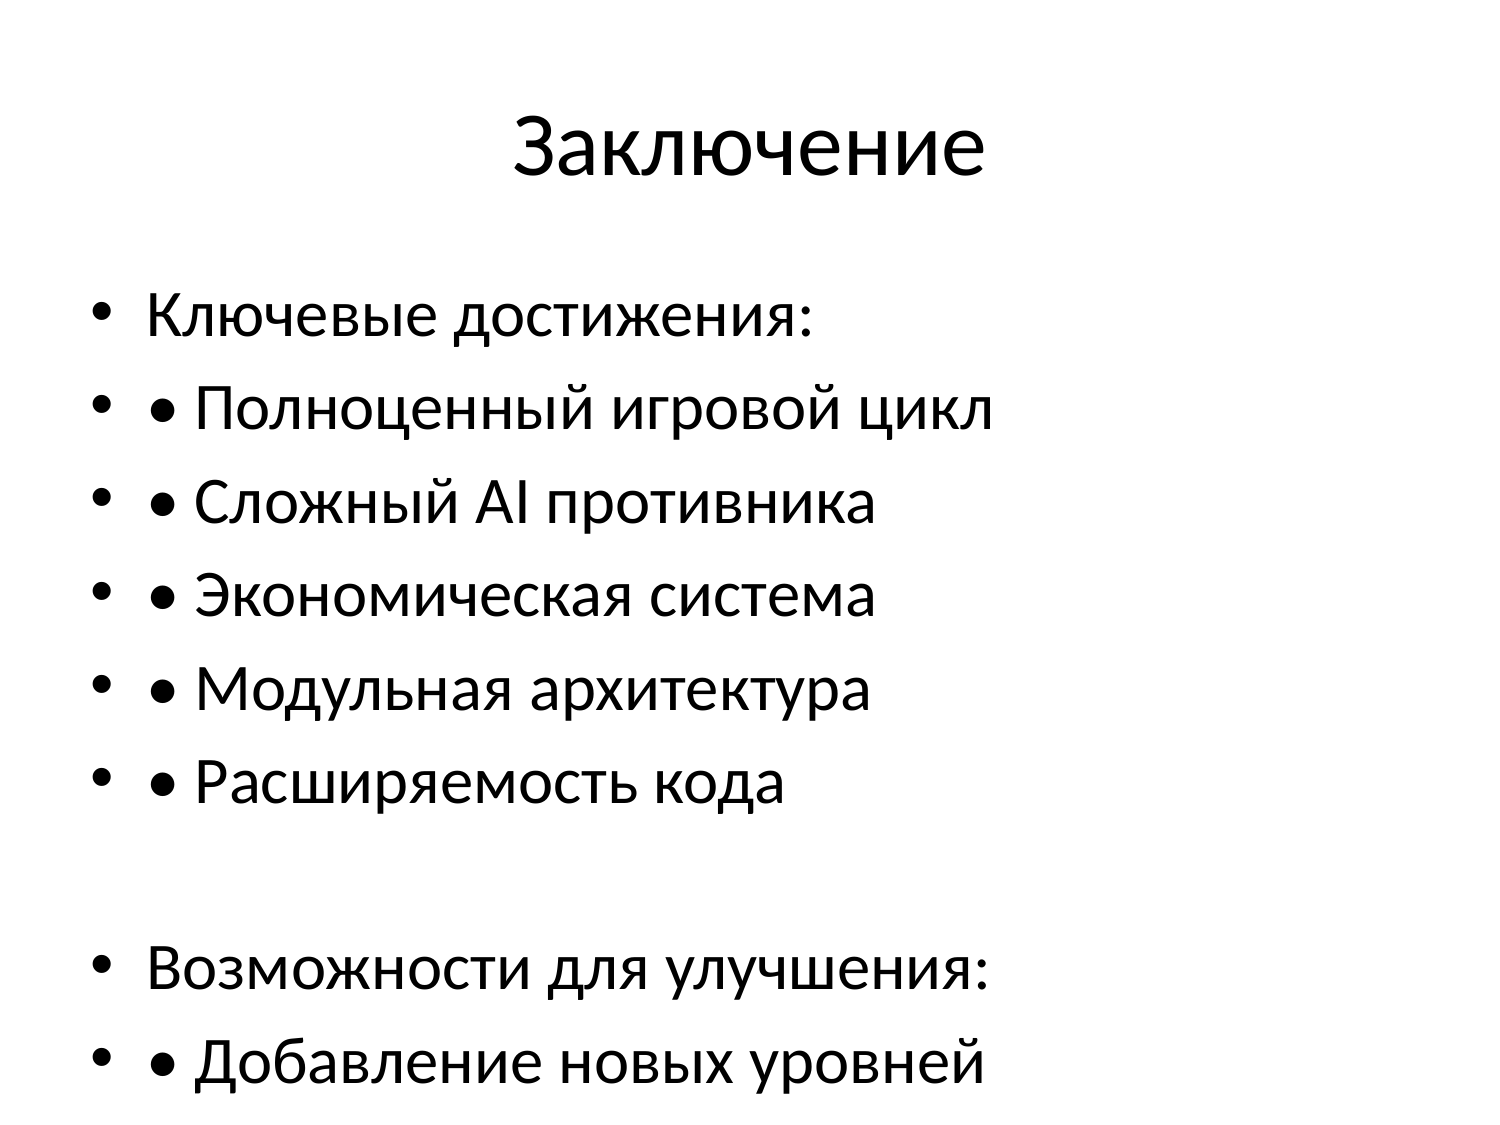

# Заключение
Ключевые достижения:
• Полноценный игровой цикл
• Сложный AI противника
• Экономическая система
• Модульная архитектура
• Расширяемость кода
Возможности для улучшения:
• Добавление новых уровней
• Больше типов врагов
• Сетевая игра
• Дополнительные игровые режимы